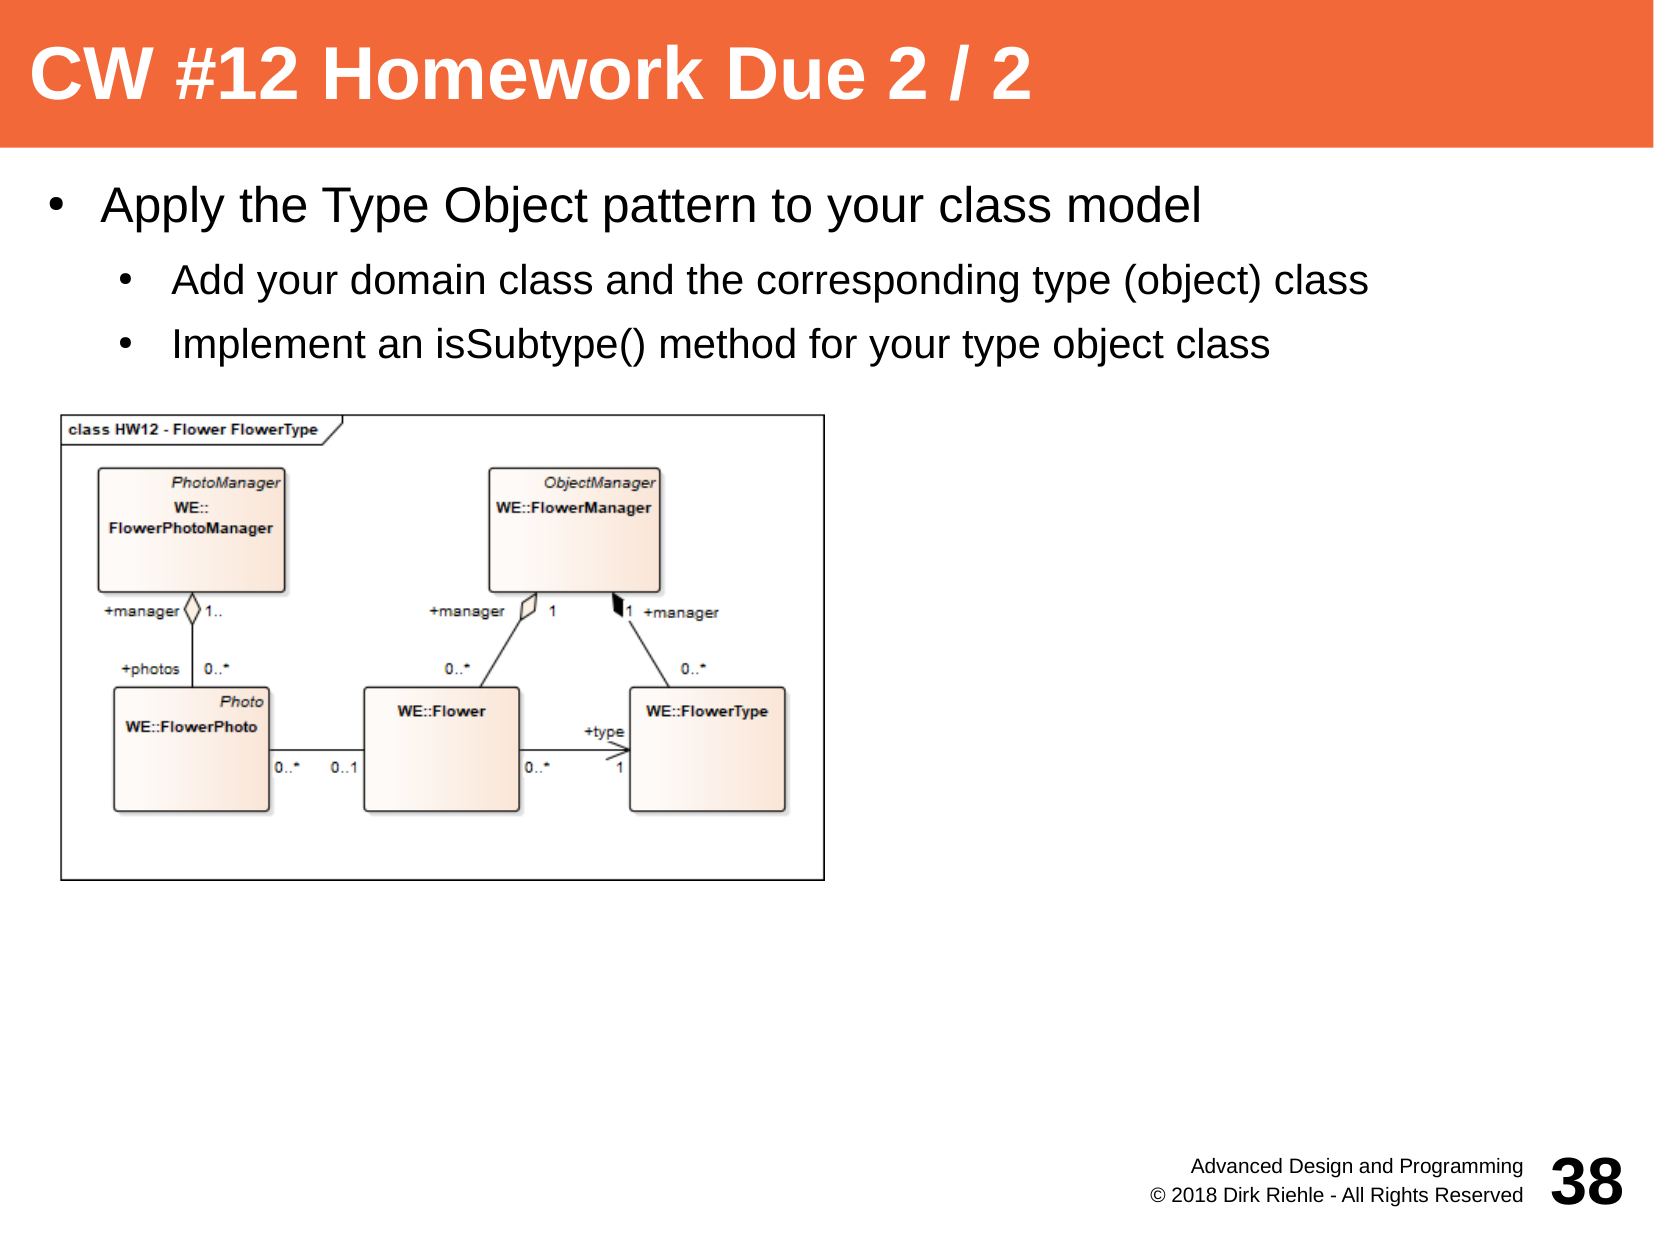

# CW #12 Homework Due 2 / 2
Apply the Type Object pattern to your class model
Add your domain class and the corresponding type (object) class
Implement an isSubtype() method for your type object class
Advanced Design and Programming
38
© 2018 Dirk Riehle - All Rights Reserved